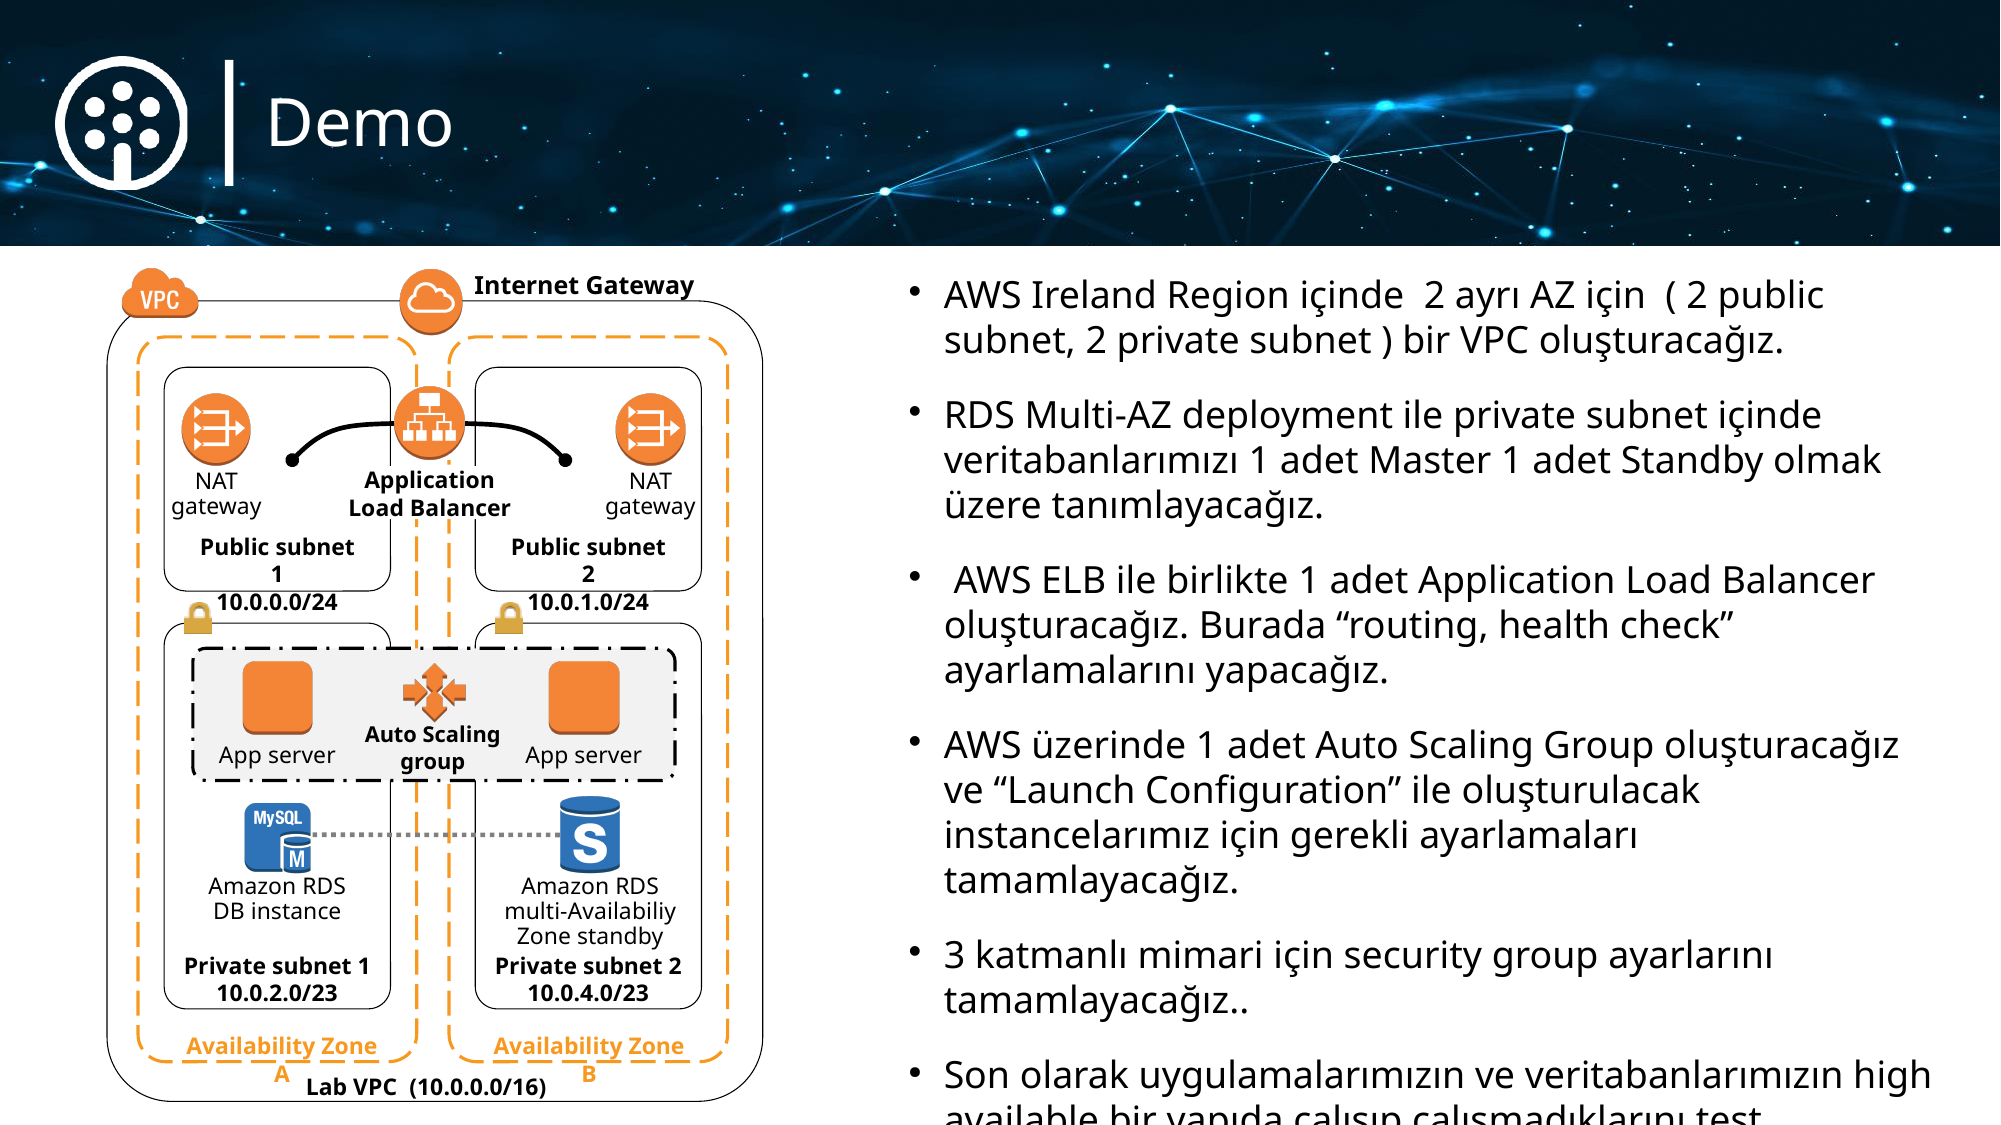

Demo
Internet Gateway
AWS Ireland Region içinde 2 ayrı AZ için ( 2 public subnet, 2 private subnet ) bir VPC oluşturacağız.
RDS Multi-AZ deployment ile private subnet içinde veritabanlarımızı 1 adet Master 1 adet Standby olmak üzere tanımlayacağız.
 AWS ELB ile birlikte 1 adet Application Load Balancer oluşturacağız. Burada “routing, health check” ayarlamalarını yapacağız.
AWS üzerinde 1 adet Auto Scaling Group oluşturacağız ve “Launch Configuration” ile oluşturulacak instancelarımız için gerekli ayarlamaları tamamlayacağız.
3 katmanlı mimari için security group ayarlarını tamamlayacağız..
Son olarak uygulamalarımızın ve veritabanlarımızın high available bir yapıda çalışıp çalışmadıklarını test edeceğiz.
Availability Zone A
Availability Zone B
Lab VPC (10.0.0.0/16)
Public subnet 1
10.0.0.0/24
Public subnet 2
10.0.1.0/24
Private subnet 1
10.0.2.0/23
Private subnet 2
10.0.4.0/23
Application
Load Balancer
NAT gateway
NAT gateway
Web
Server
Auto Scaling group
App server
App server
Amazon RDS
DB instance
Amazon RDS multi-Availabiliy Zone standby